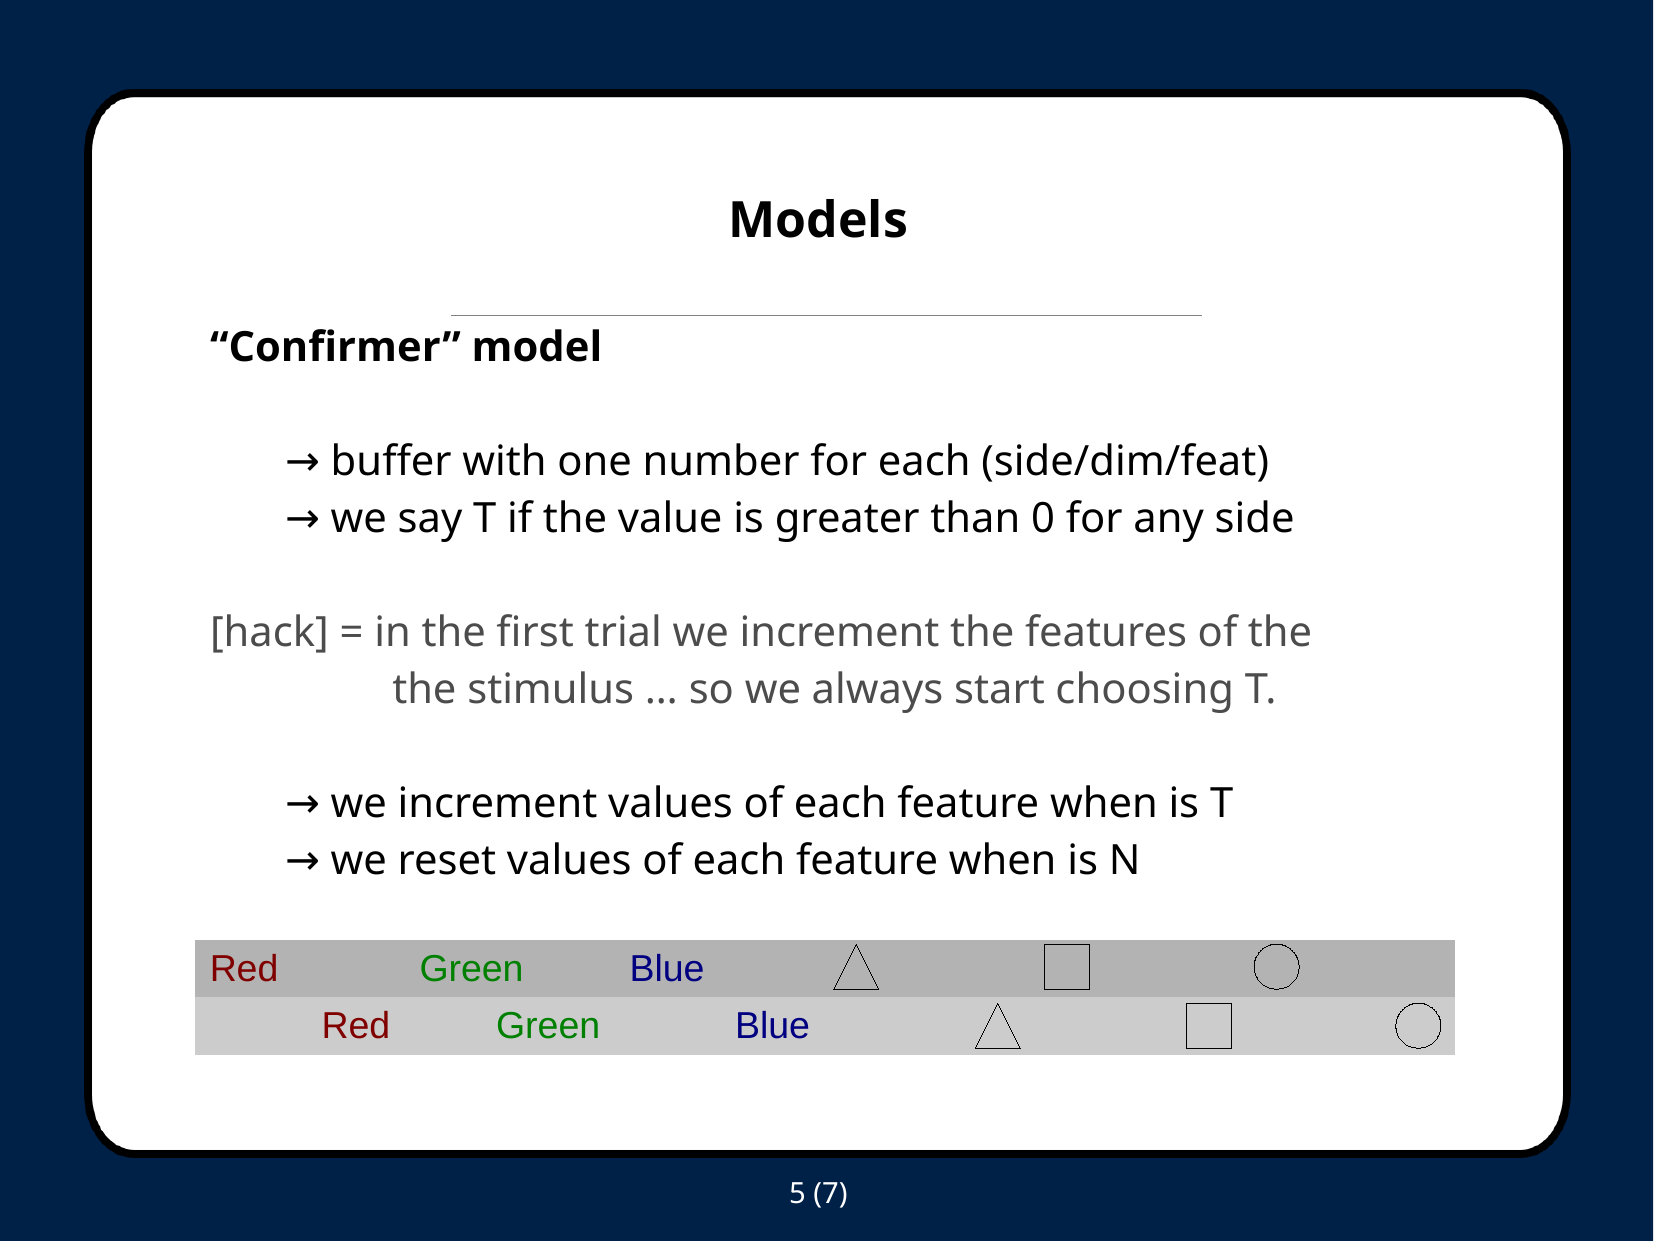

# Models
“Confirmer” model
	→ buffer with one number for each (side/dim/feat)
	→ we say T if the value is greater than 0 for any side
[hack] = in the first trial we increment the features of the
		 the stimulus … so we always start choosing T.
	→ we increment values of each feature when is T
	→ we reset values of each feature when is N
| Red | Green | Blue | | | |
| --- | --- | --- | --- | --- | --- |
| Red | Green | Blue | | | |
5 (7)